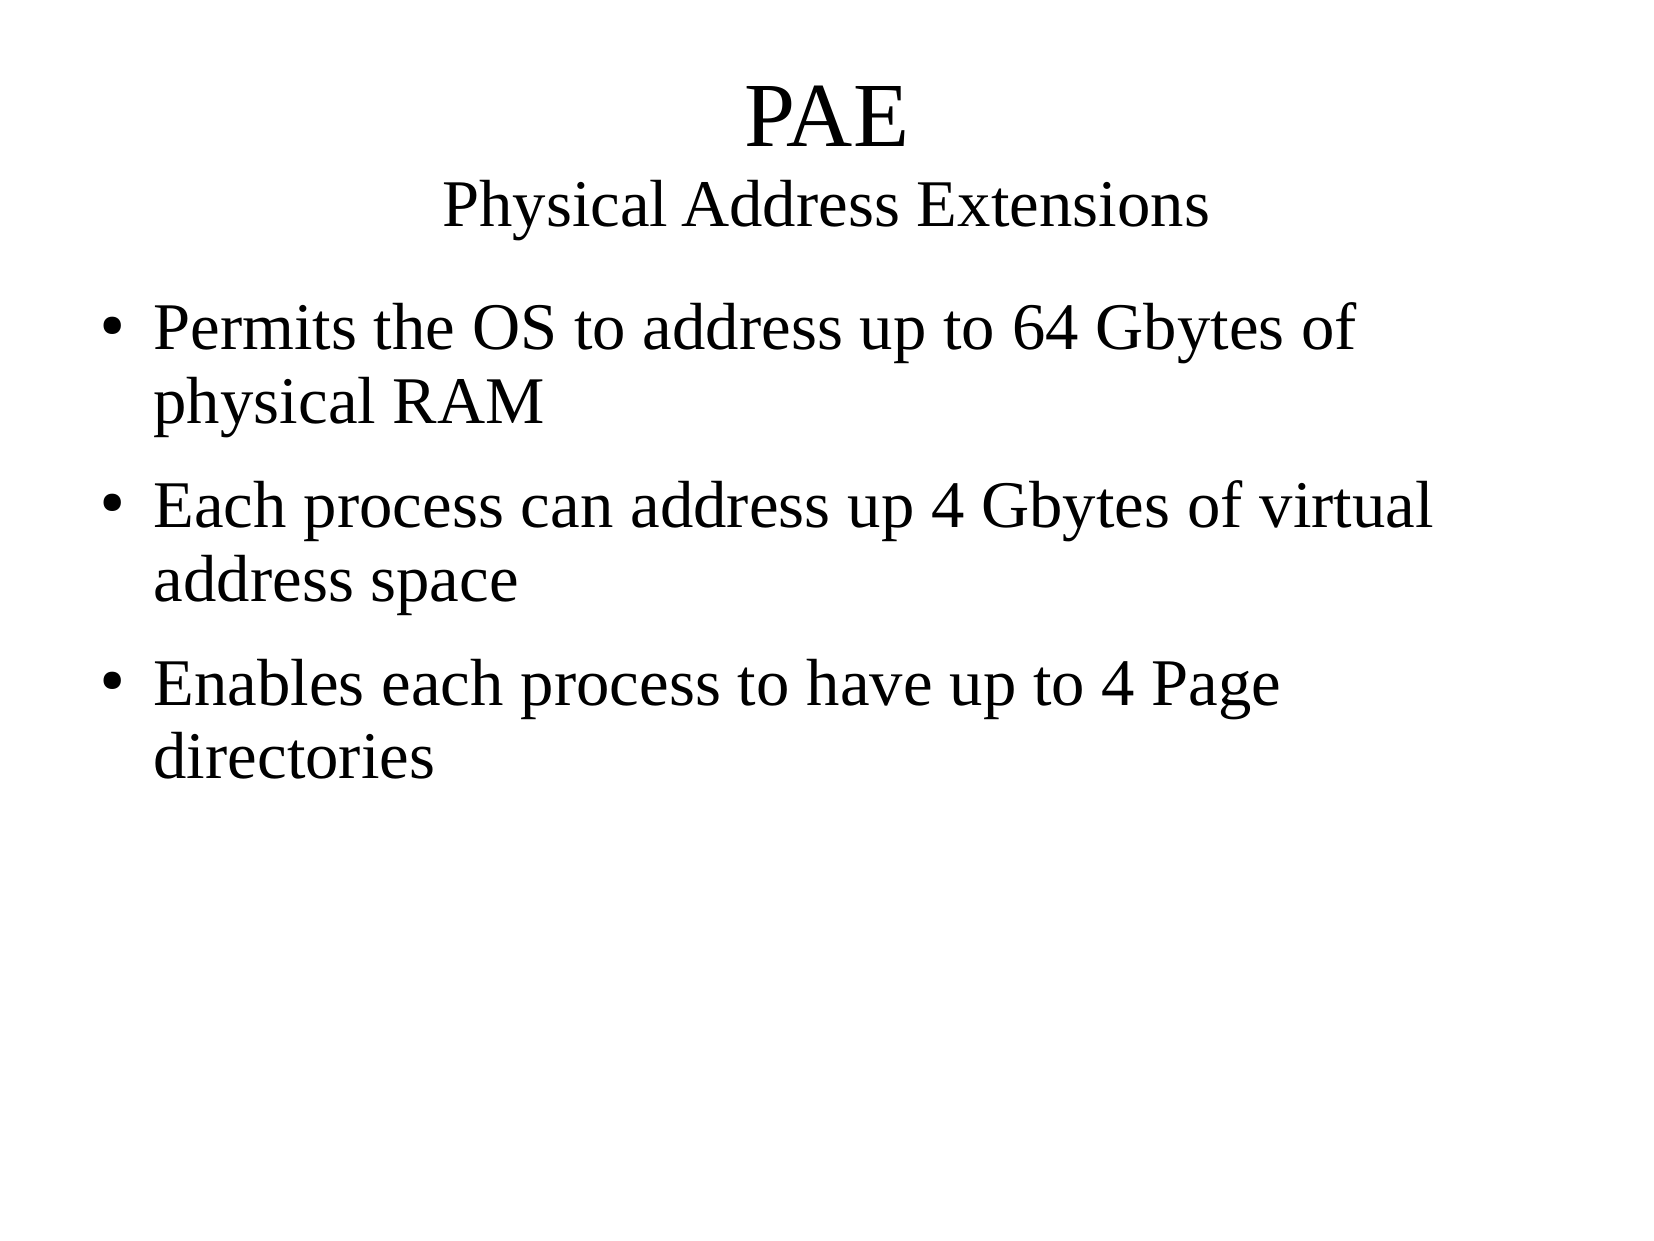

# PAE Physical Address Extensions
Permits the OS to address up to 64 Gbytes of physical RAM
Each process can address up 4 Gbytes of virtual address space
Enables each process to have up to 4 Page directories